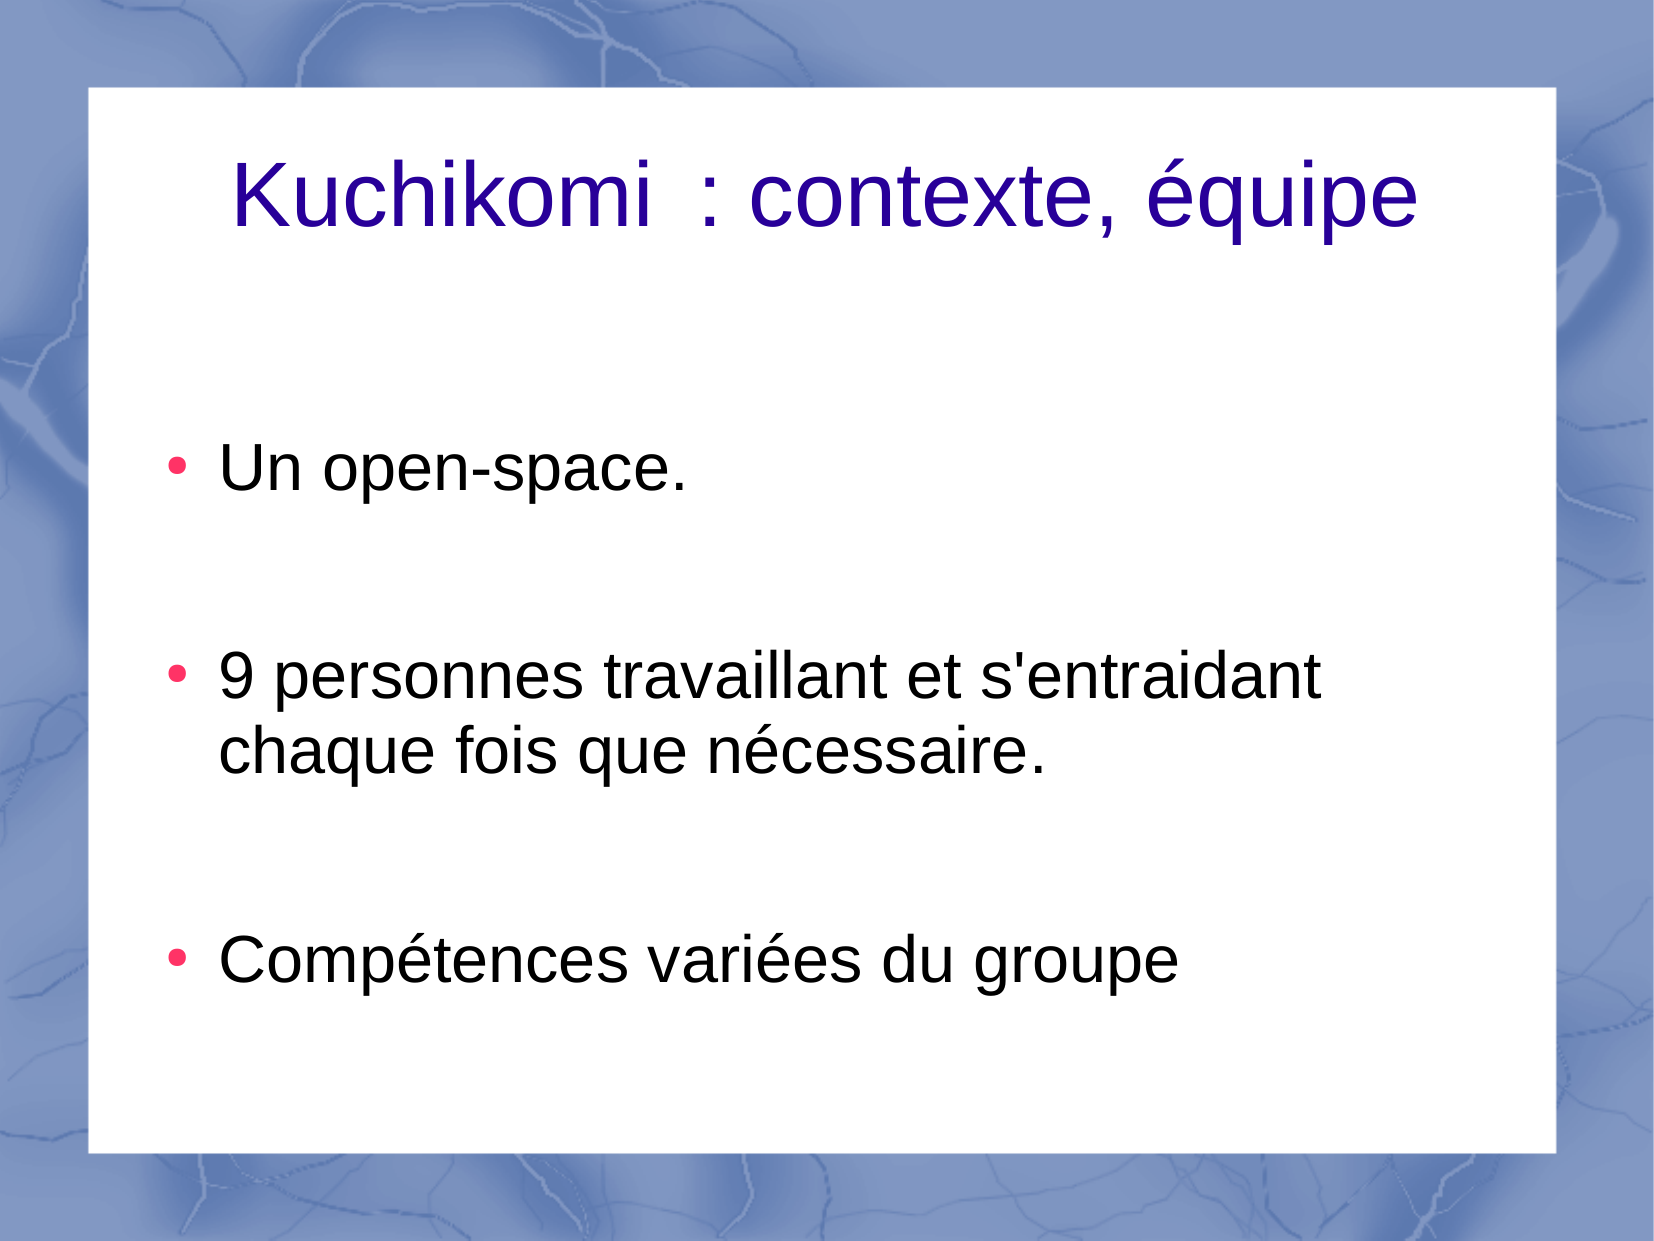

# Kuchikomi  : contexte, équipe
Un open-space.
9 personnes travaillant et s'entraidant chaque fois que nécessaire.
Compétences variées du groupe